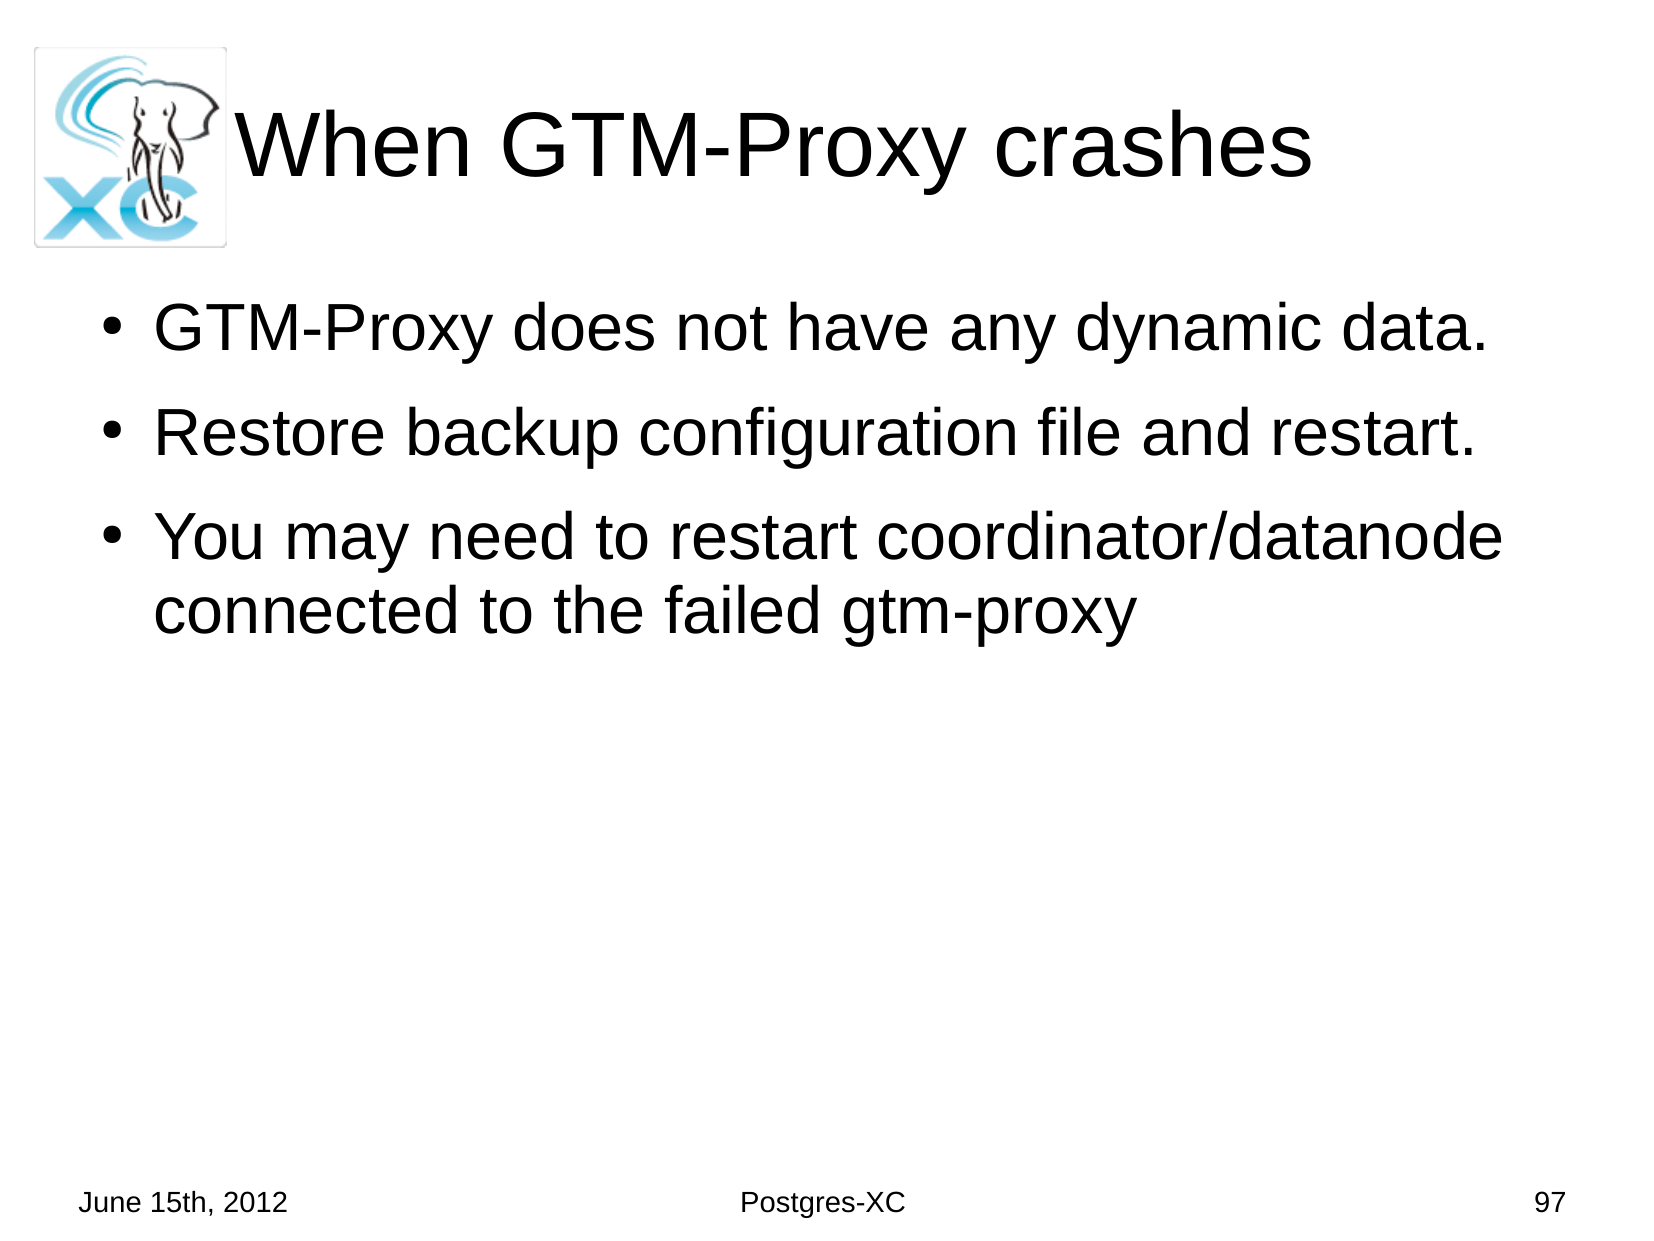

# When GTM-Proxy crashes
GTM-Proxy does not have any dynamic data.
Restore backup configuration file and restart.
You may need to restart coordinator/datanode connected to the failed gtm-proxy
97